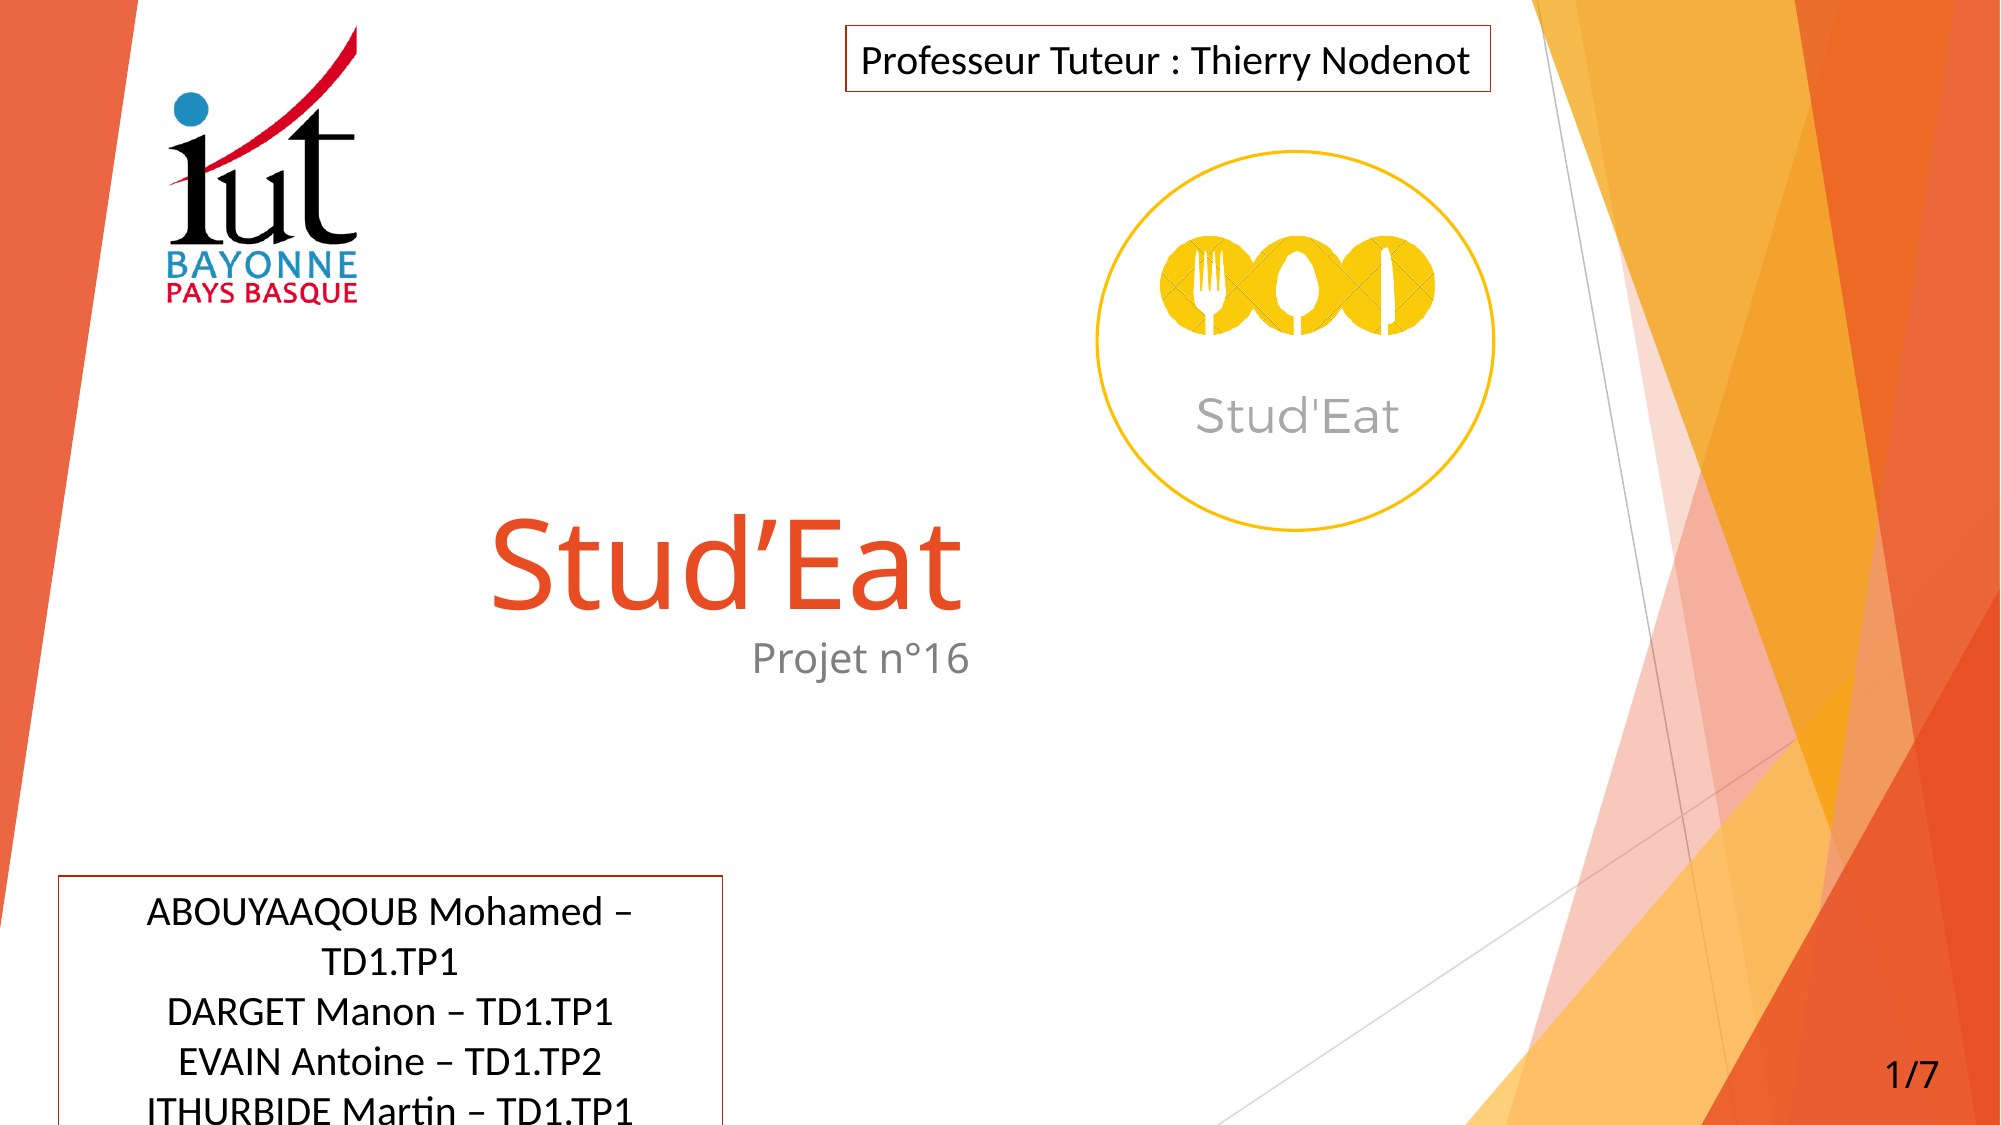

Professeur Tuteur : Thierry Nodenot
# Stud’Eat
Projet n°16
ABOUYAAQOUB Mohamed – TD1.TP1
DARGET Manon – TD1.TP1
EVAIN Antoine – TD1.TP2
ITHURBIDE Martin – TD1.TP1
1/7